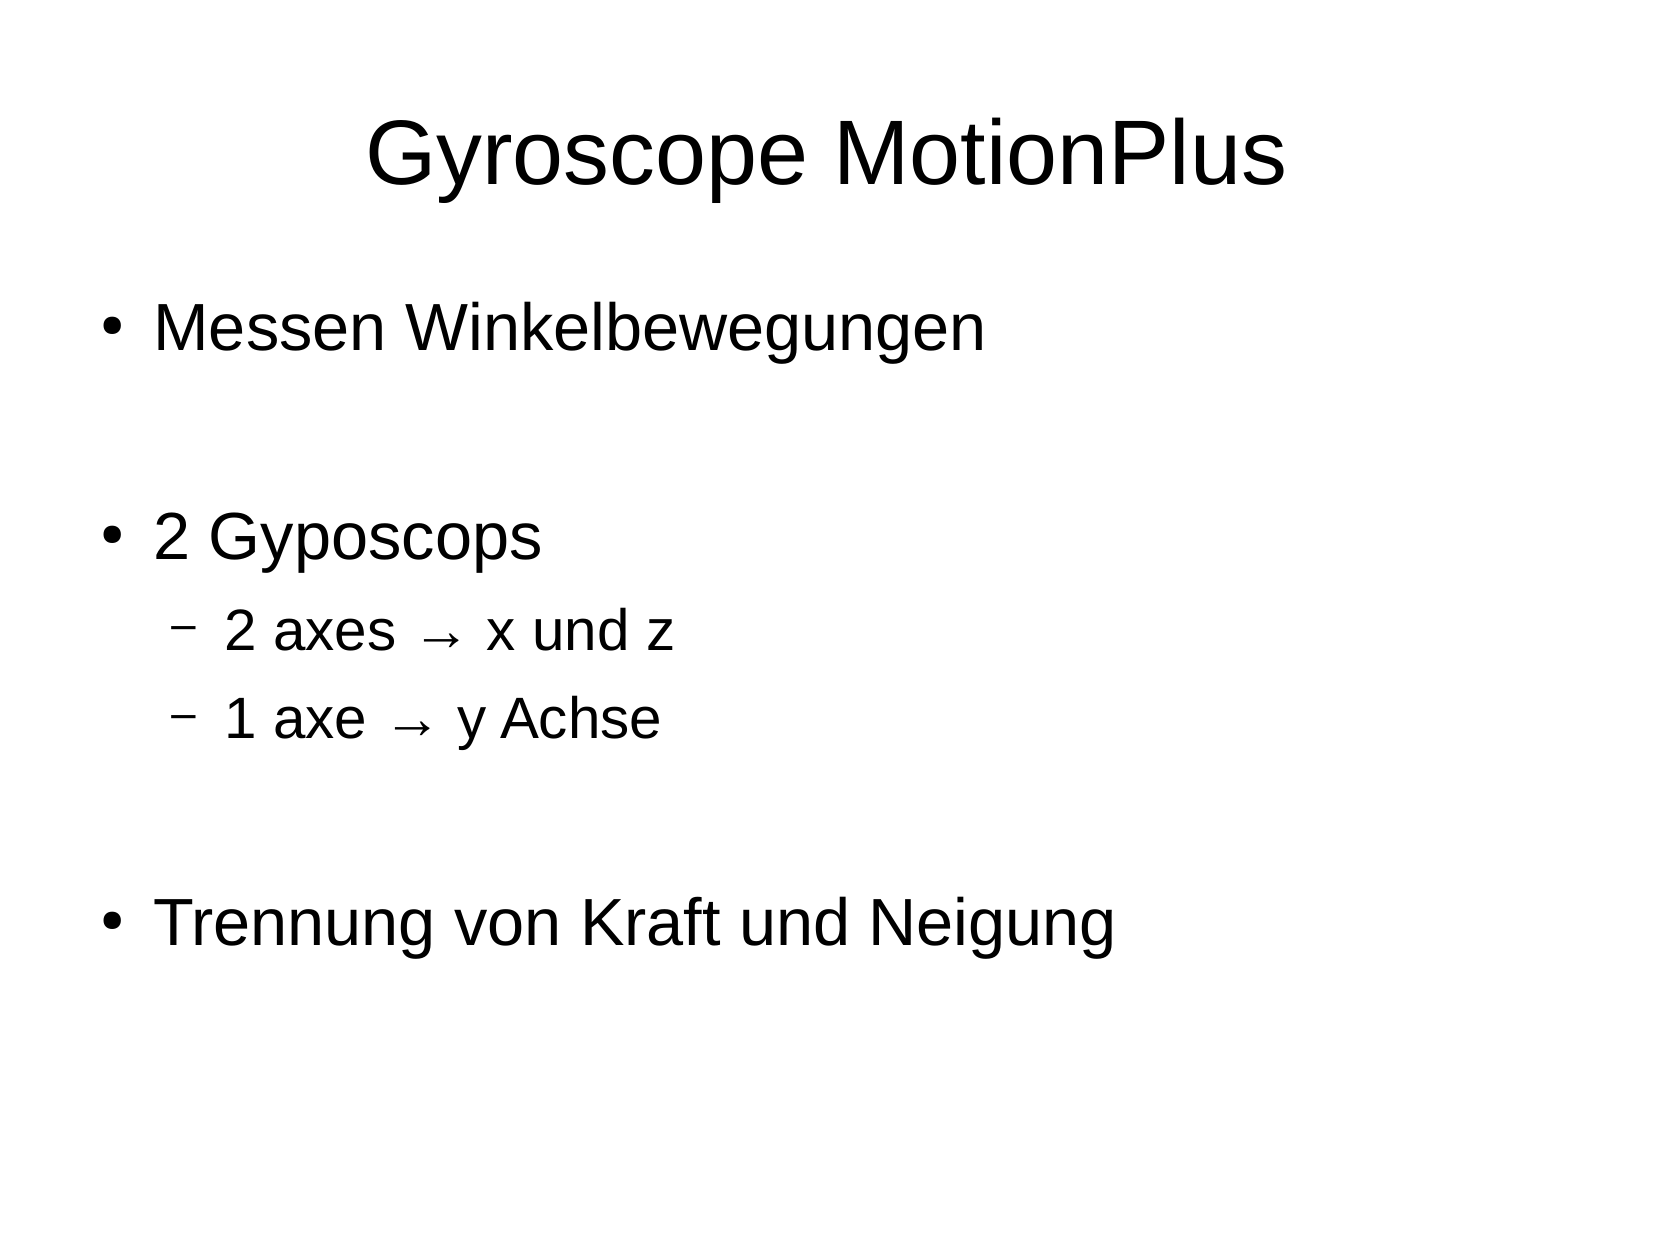

# Gyroscope MotionPlus
Messen Winkelbewegungen
2 Gyposcops
2 axes → x und z
1 axe → y Achse
Trennung von Kraft und Neigung